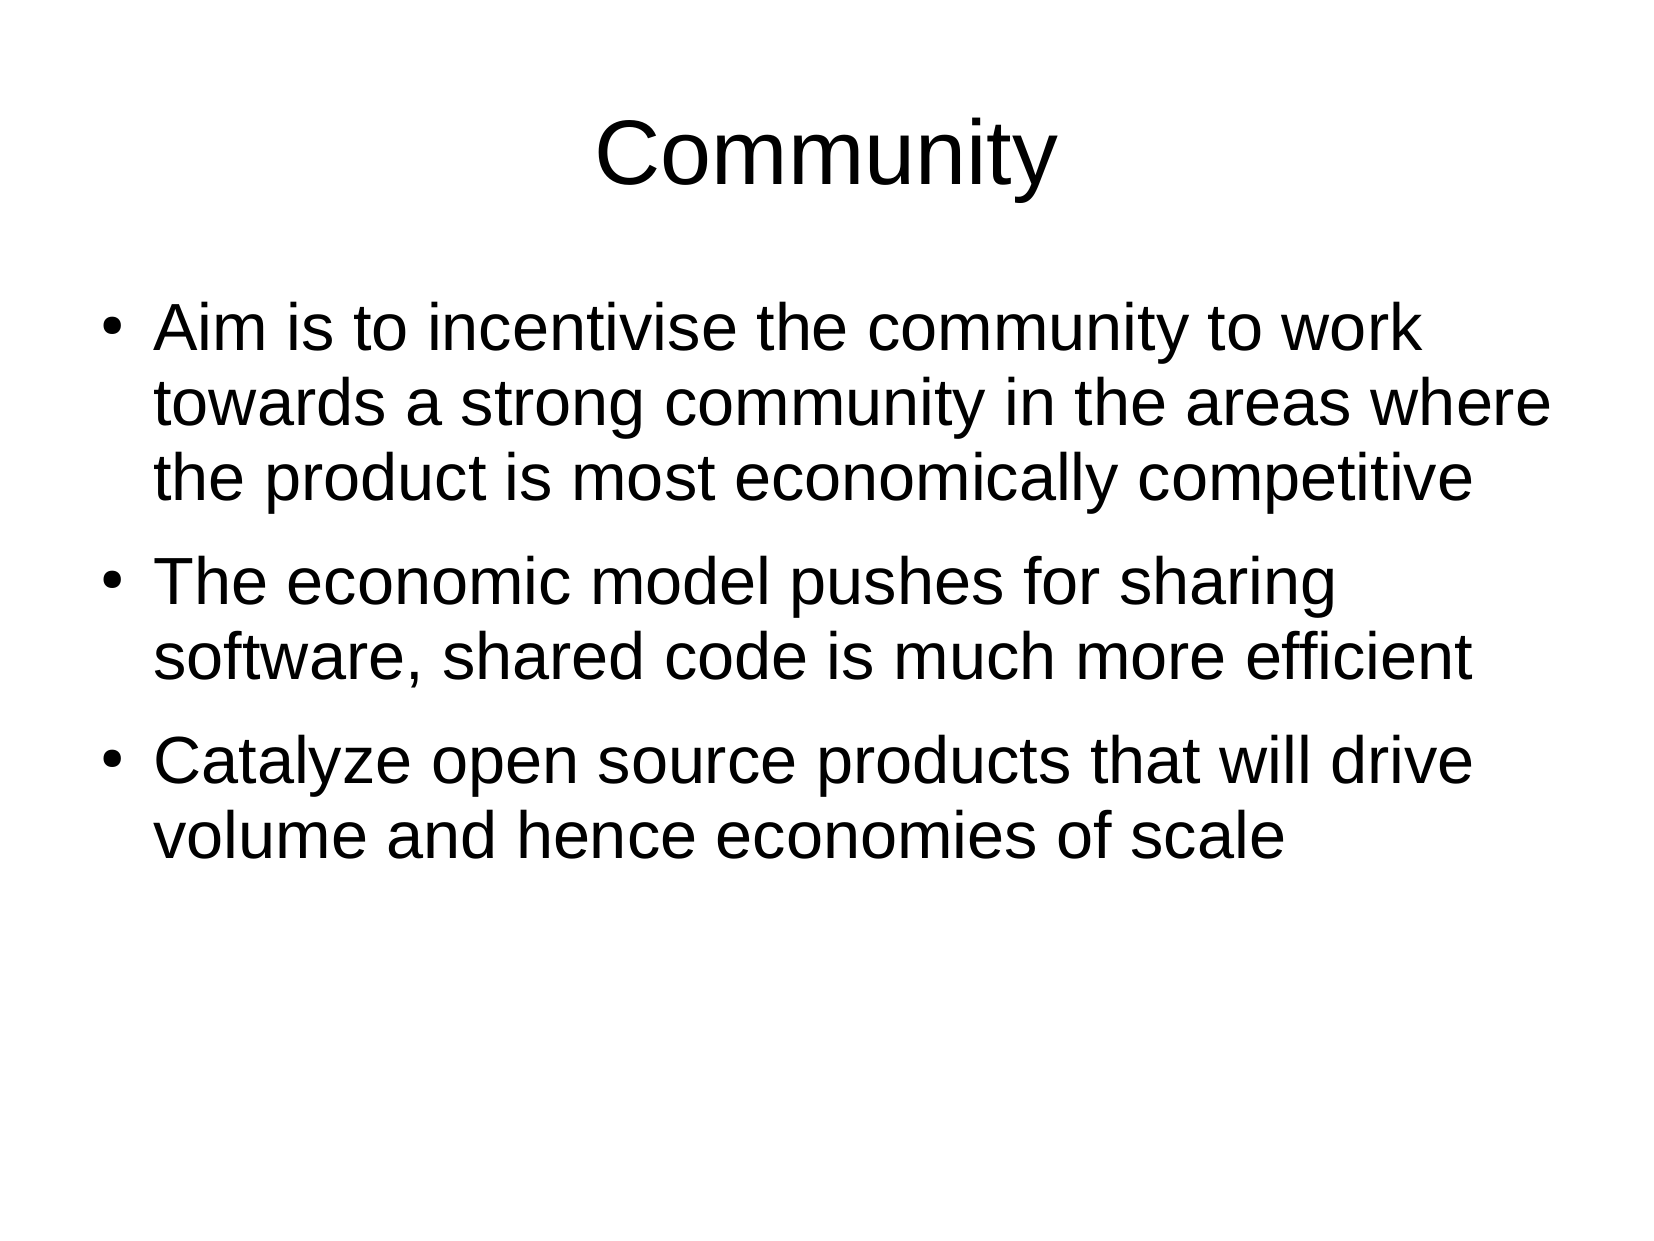

# Community
Aim is to incentivise the community to work towards a strong community in the areas where the product is most economically competitive
The economic model pushes for sharing software, shared code is much more efficient
Catalyze open source products that will drive volume and hence economies of scale